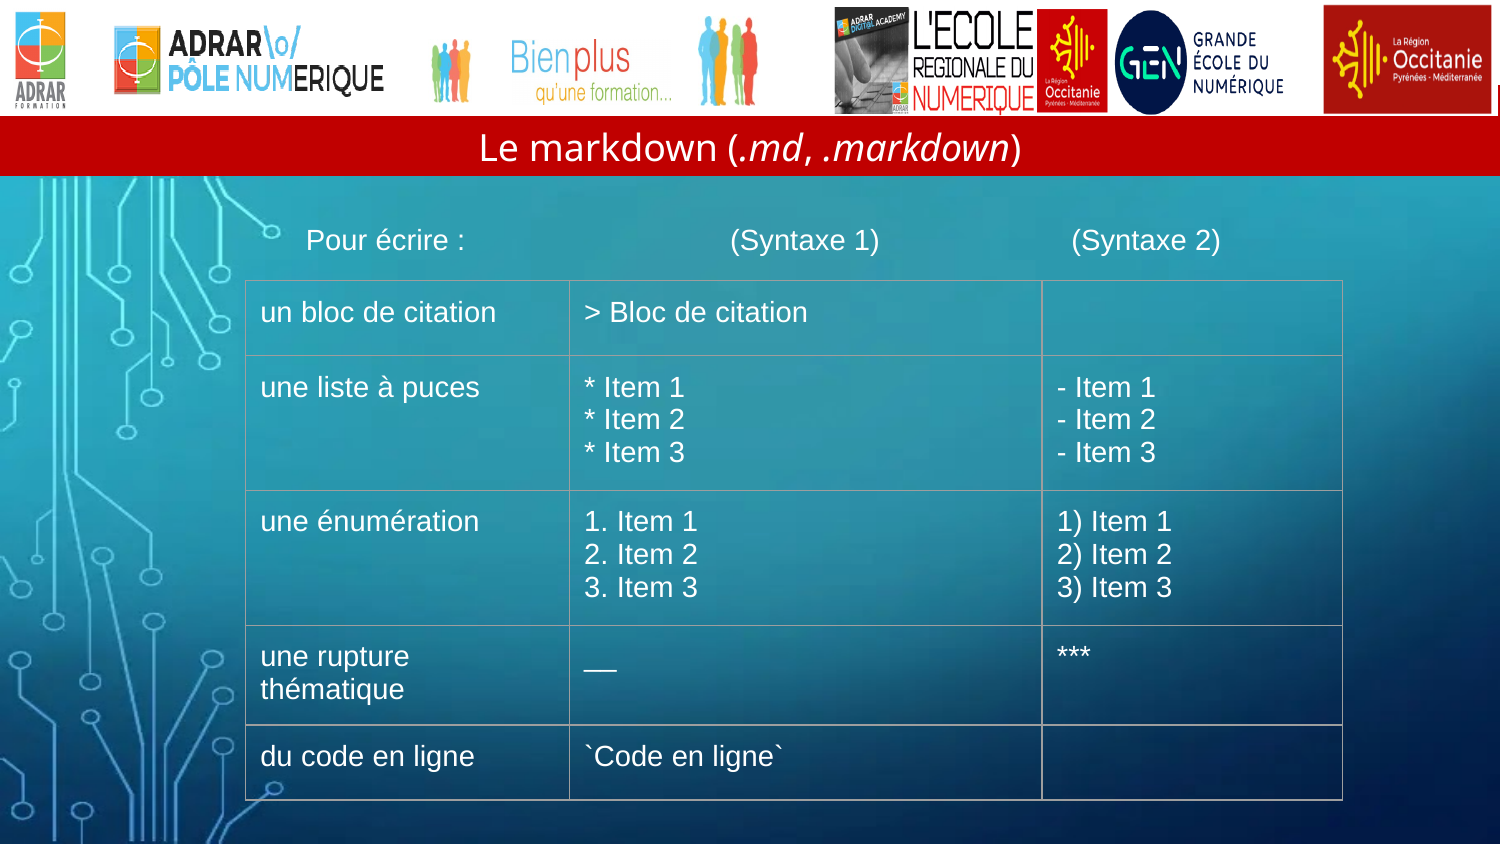

Le markdown (.md, .markdown)
Pour écrire :			 (Syntaxe 1)		 (Syntaxe 2)
| un bloc de citation | > Bloc de citation | |
| --- | --- | --- |
| une liste à puces | \* Item 1 \* Item 2 \* Item 3 | - Item 1 - Item 2 - Item 3 |
| une énumération | 1. Item 1 2. Item 2 3. Item 3 | 1) Item 1 2) Item 2 3) Item 3 |
| une rupture thématique | \_\_ | \*\*\* |
| du code en ligne | `Code en ligne` | |